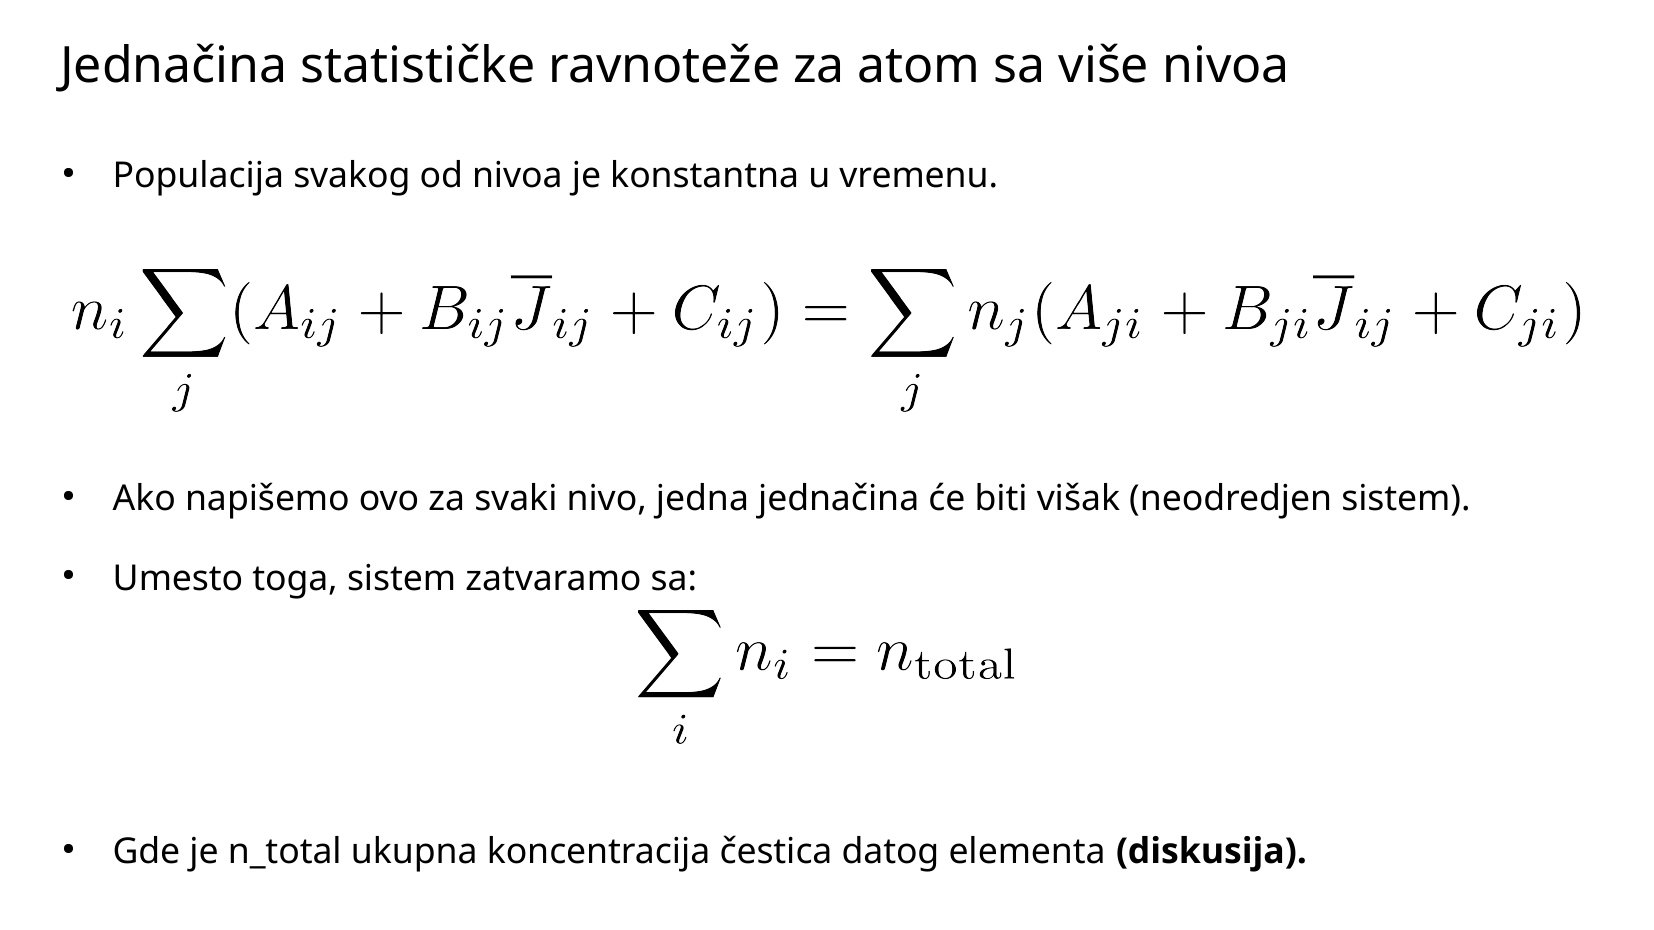

# Jednačina statističke ravnoteže za atom sa više nivoa
Populacija svakog od nivoa je konstantna u vremenu.
Ako napišemo ovo za svaki nivo, jedna jednačina će biti višak (neodredjen sistem).
Umesto toga, sistem zatvaramo sa:
Gde je n_total ukupna koncentracija čestica datog elementa (diskusija).